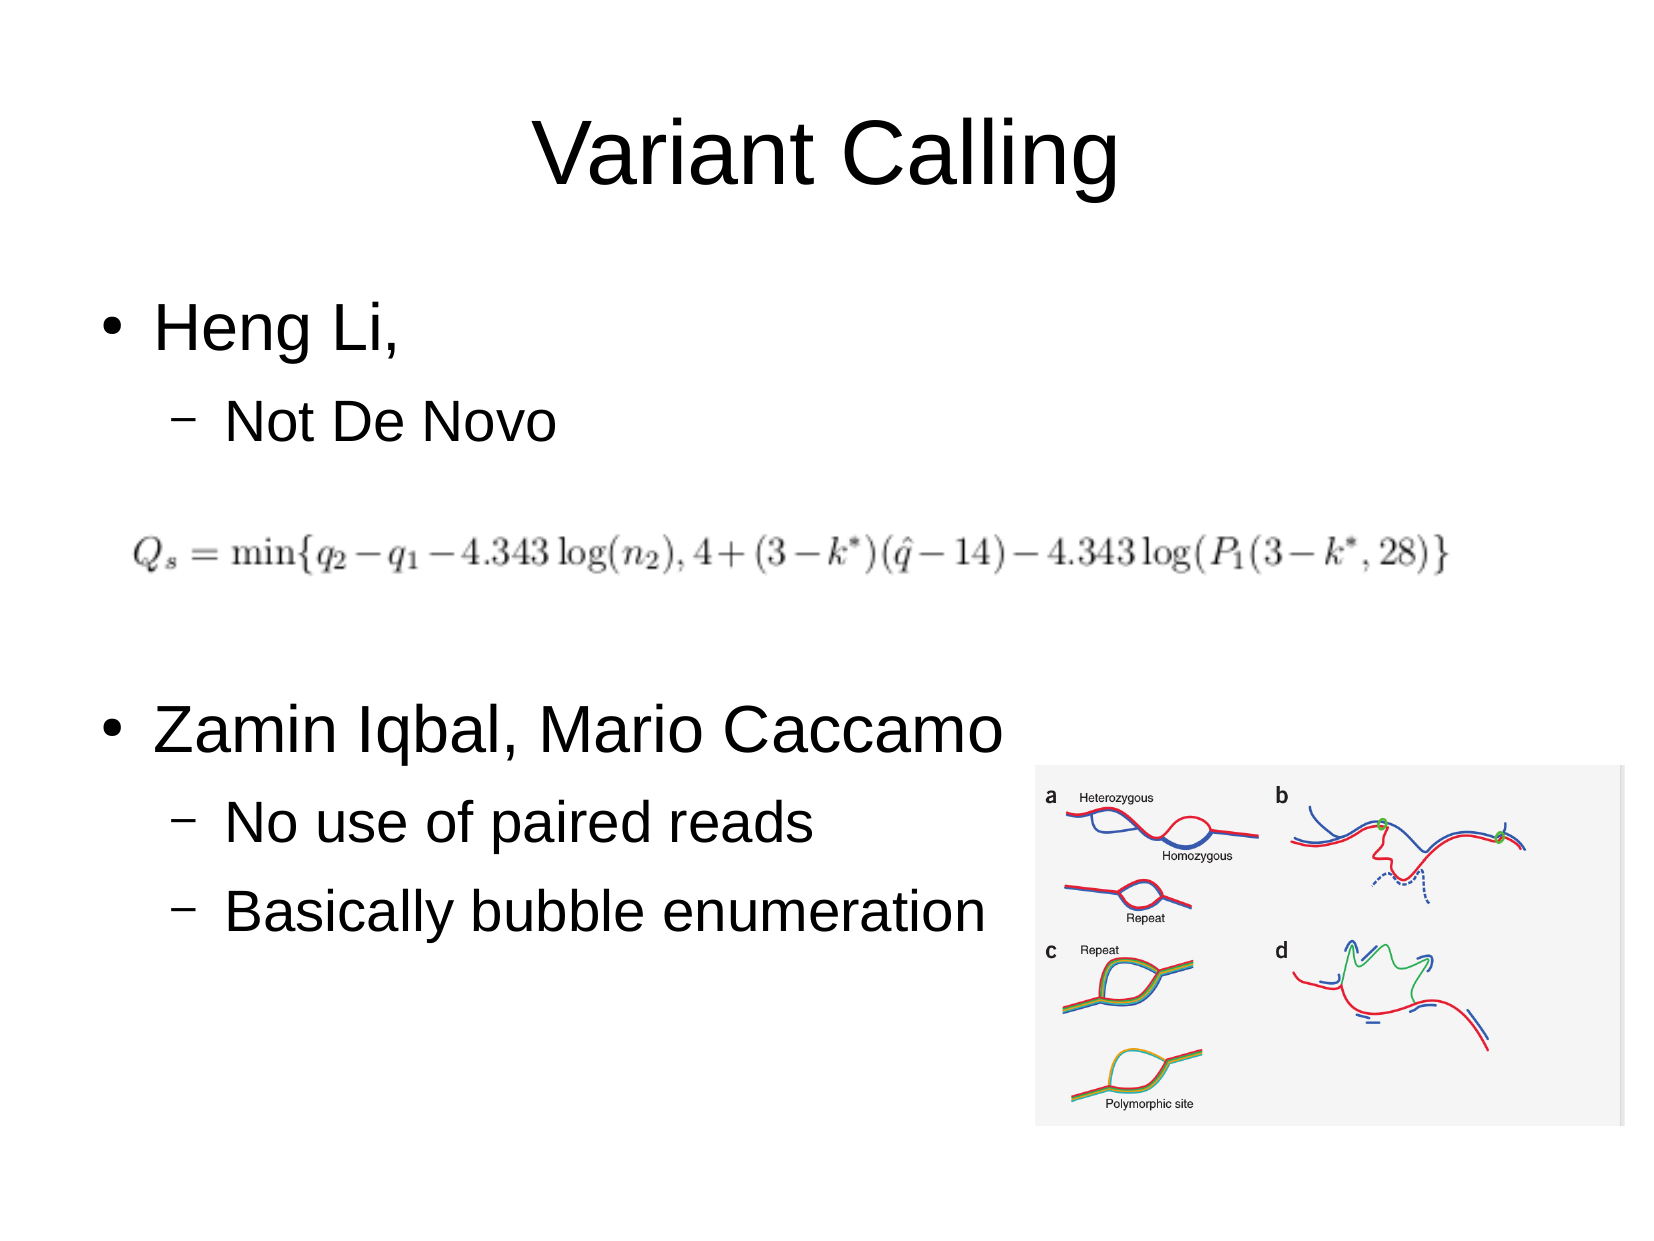

# Variant Calling
Heng Li,
Not De Novo
Zamin Iqbal, Mario Caccamo
No use of paired reads
Basically bubble enumeration